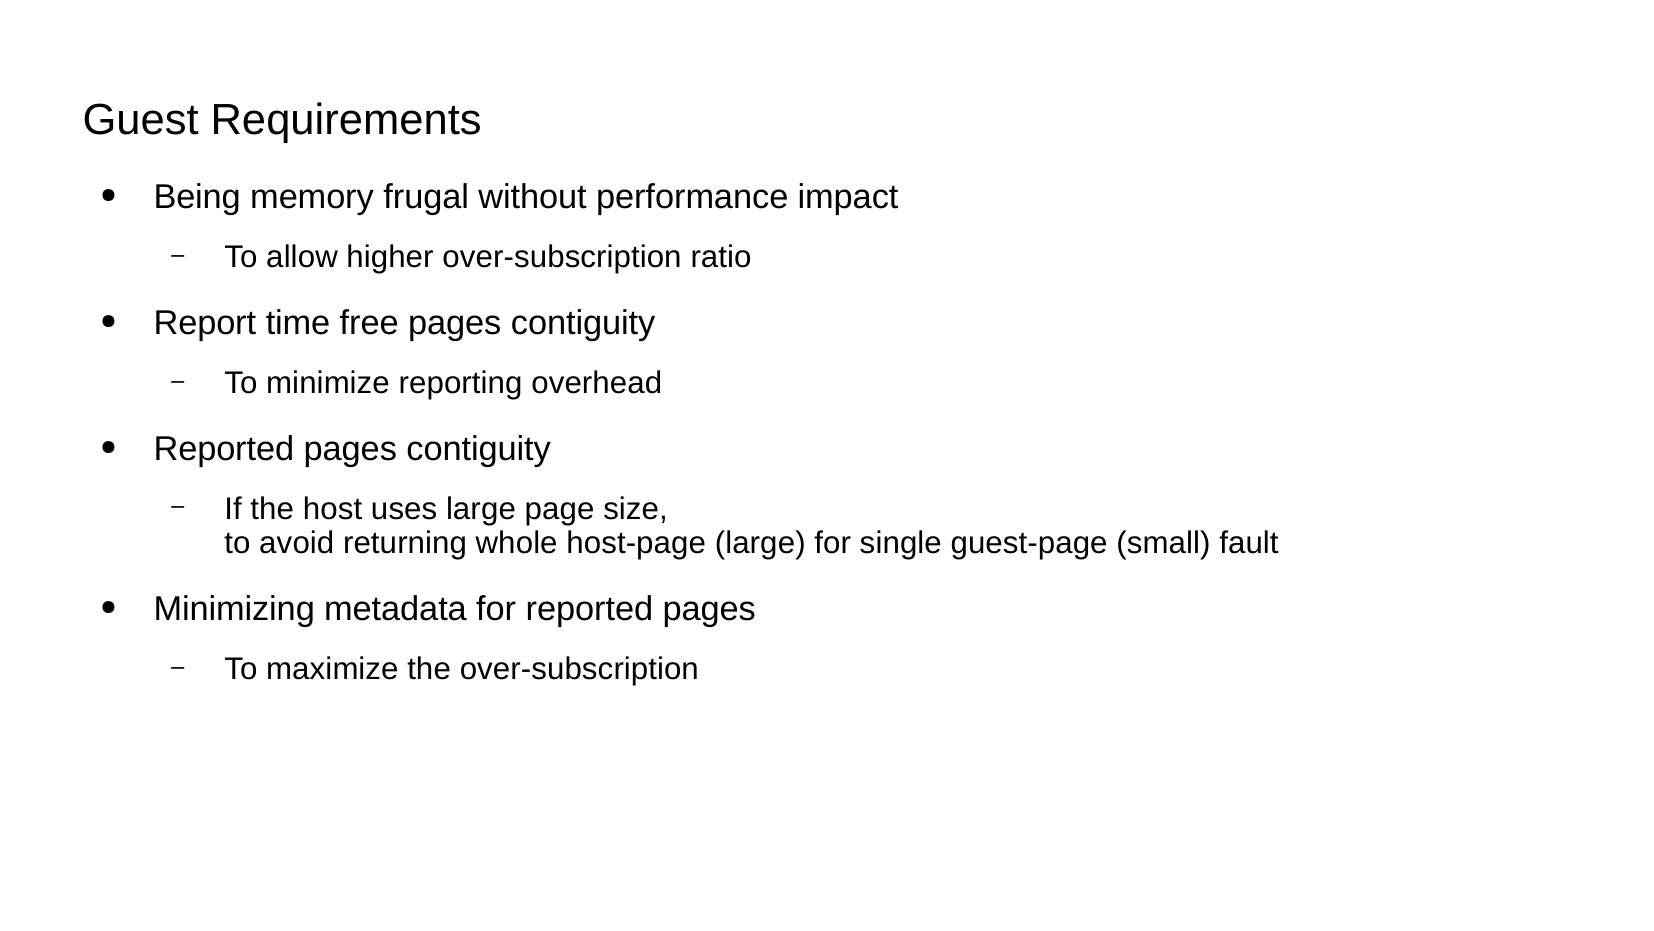

# Guest Requirements
Being memory frugal without performance impact
To allow higher over-subscription ratio
Report time free pages contiguity
To minimize reporting overhead
Reported pages contiguity
If the host uses large page size,
to avoid returning whole host-page (large) for single guest-page (small) fault
Minimizing metadata for reported pages
To maximize the over-subscription